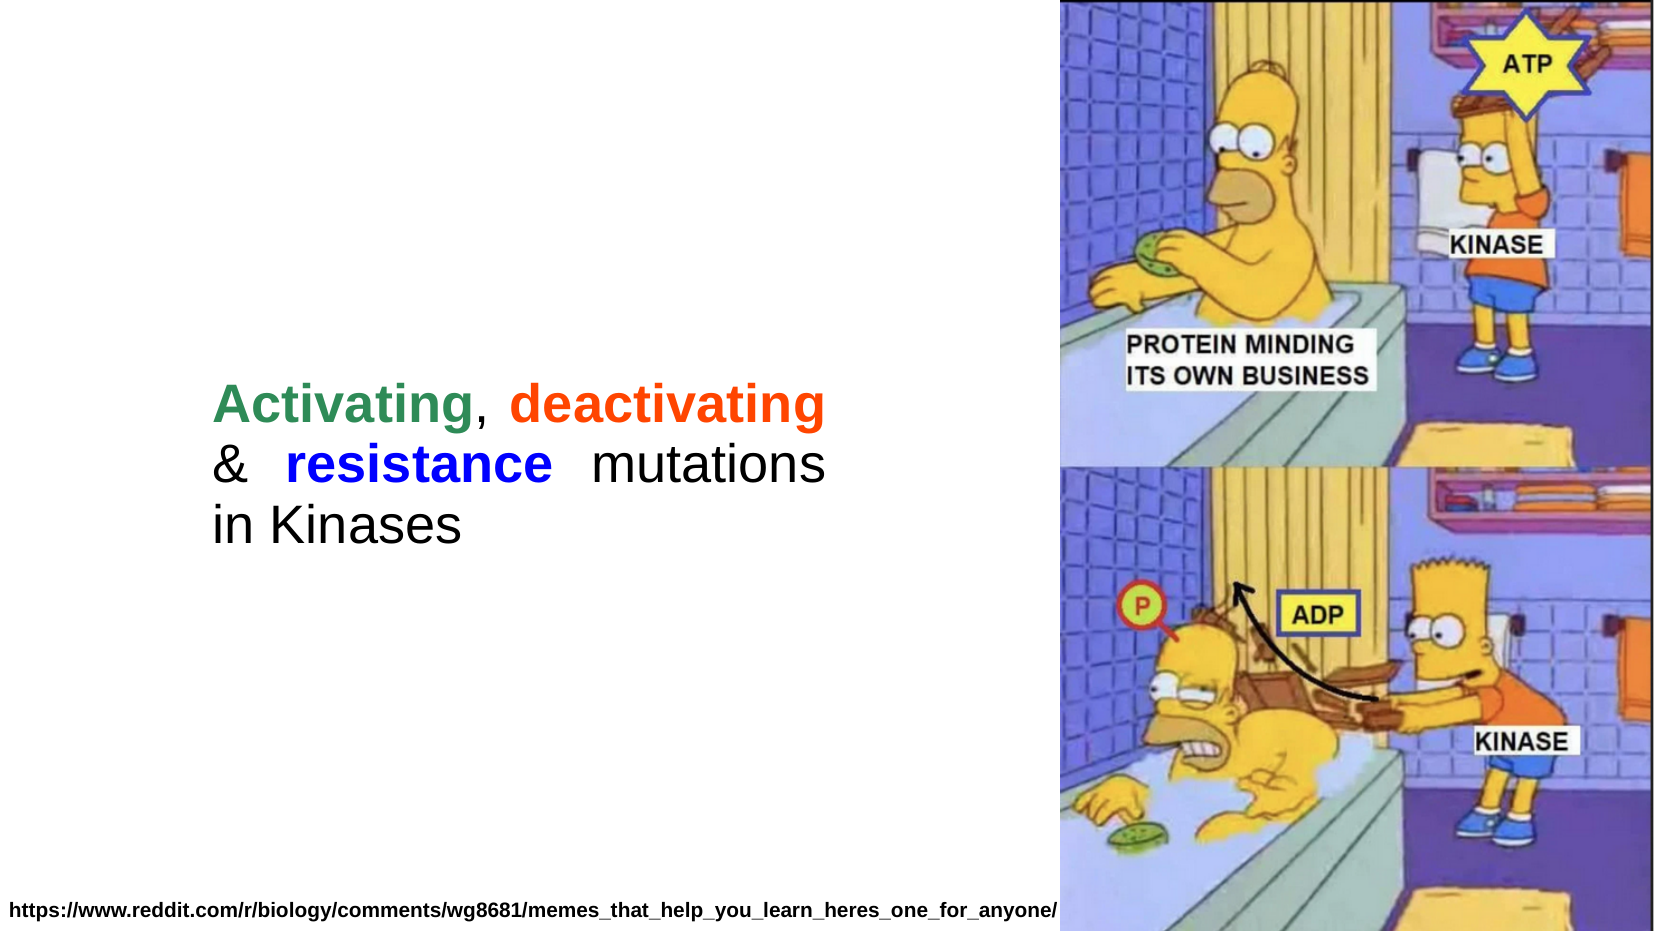

# Activating, deactivating & resistance mutations in Kinases
https://www.reddit.com/r/biology/comments/wg8681/memes_that_help_you_learn_heres_one_for_anyone/